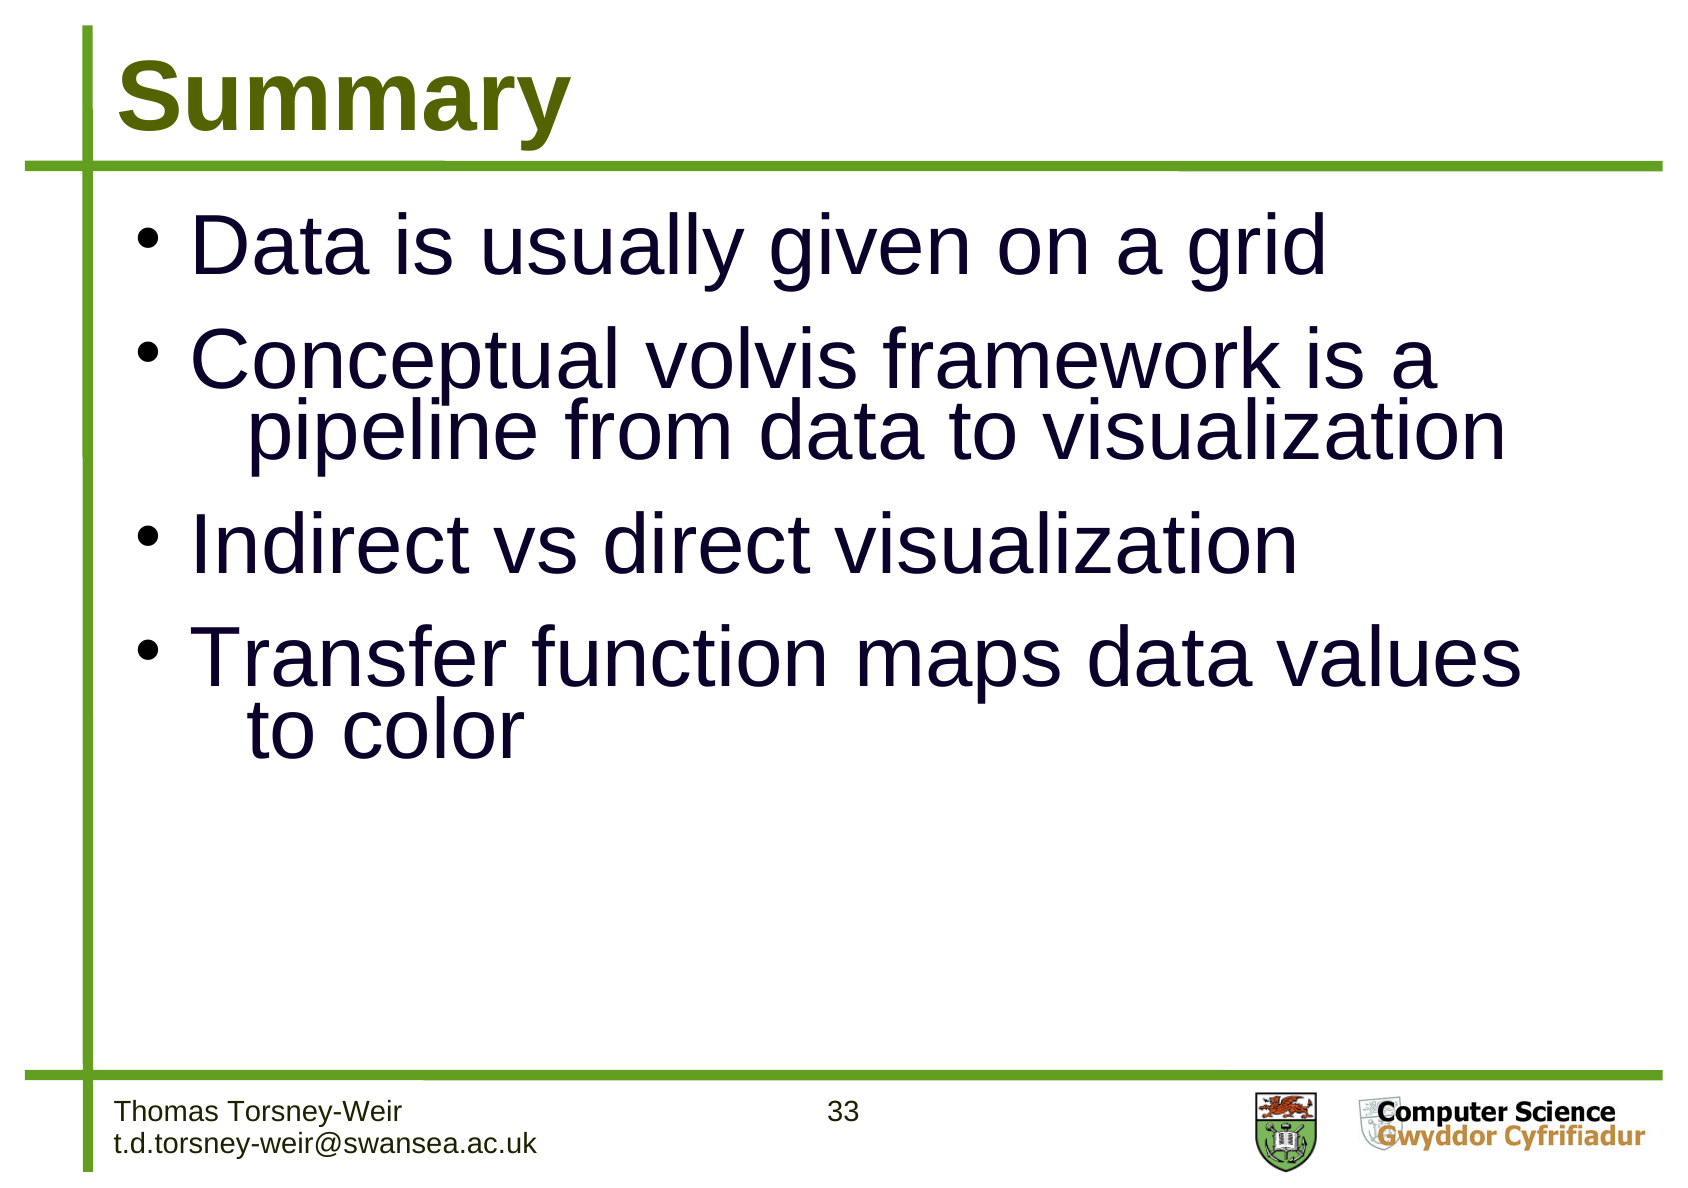

# Summary
Data is usually given on a grid
Conceptual volvis framework is a pipeline from data to visualization
Indirect vs direct visualization
Transfer function maps data values to color